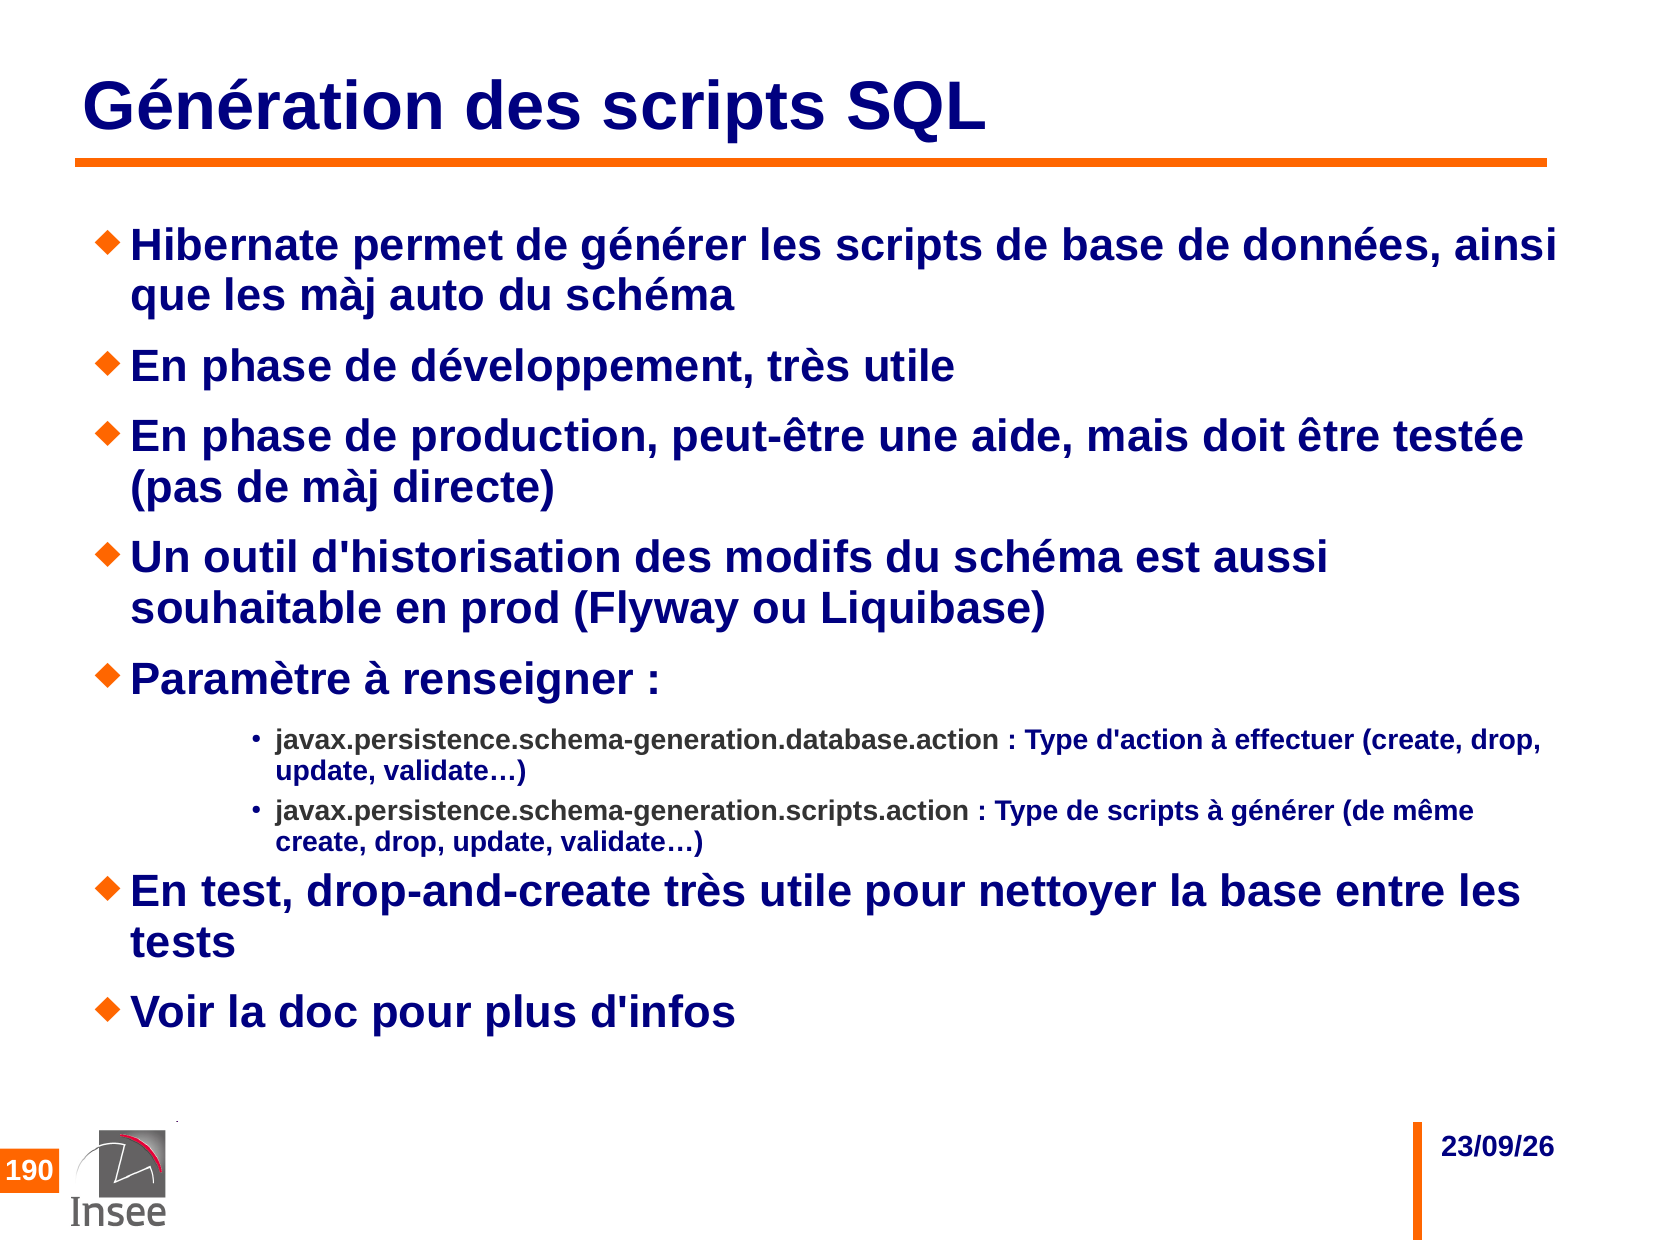

# Génération des scripts SQL
Hibernate permet de générer les scripts de base de données, ainsi que les màj auto du schéma
En phase de développement, très utile
En phase de production, peut-être une aide, mais doit être testée (pas de màj directe)
Un outil d'historisation des modifs du schéma est aussi souhaitable en prod (Flyway ou Liquibase)
Paramètre à renseigner :
javax.persistence.schema-generation.database.action : Type d'action à effectuer (create, drop, update, validate…)
javax.persistence.schema-generation.scripts.action : Type de scripts à générer (de même create, drop, update, validate…)
En test, drop-and-create très utile pour nettoyer la base entre les tests
Voir la doc pour plus d'infos
190